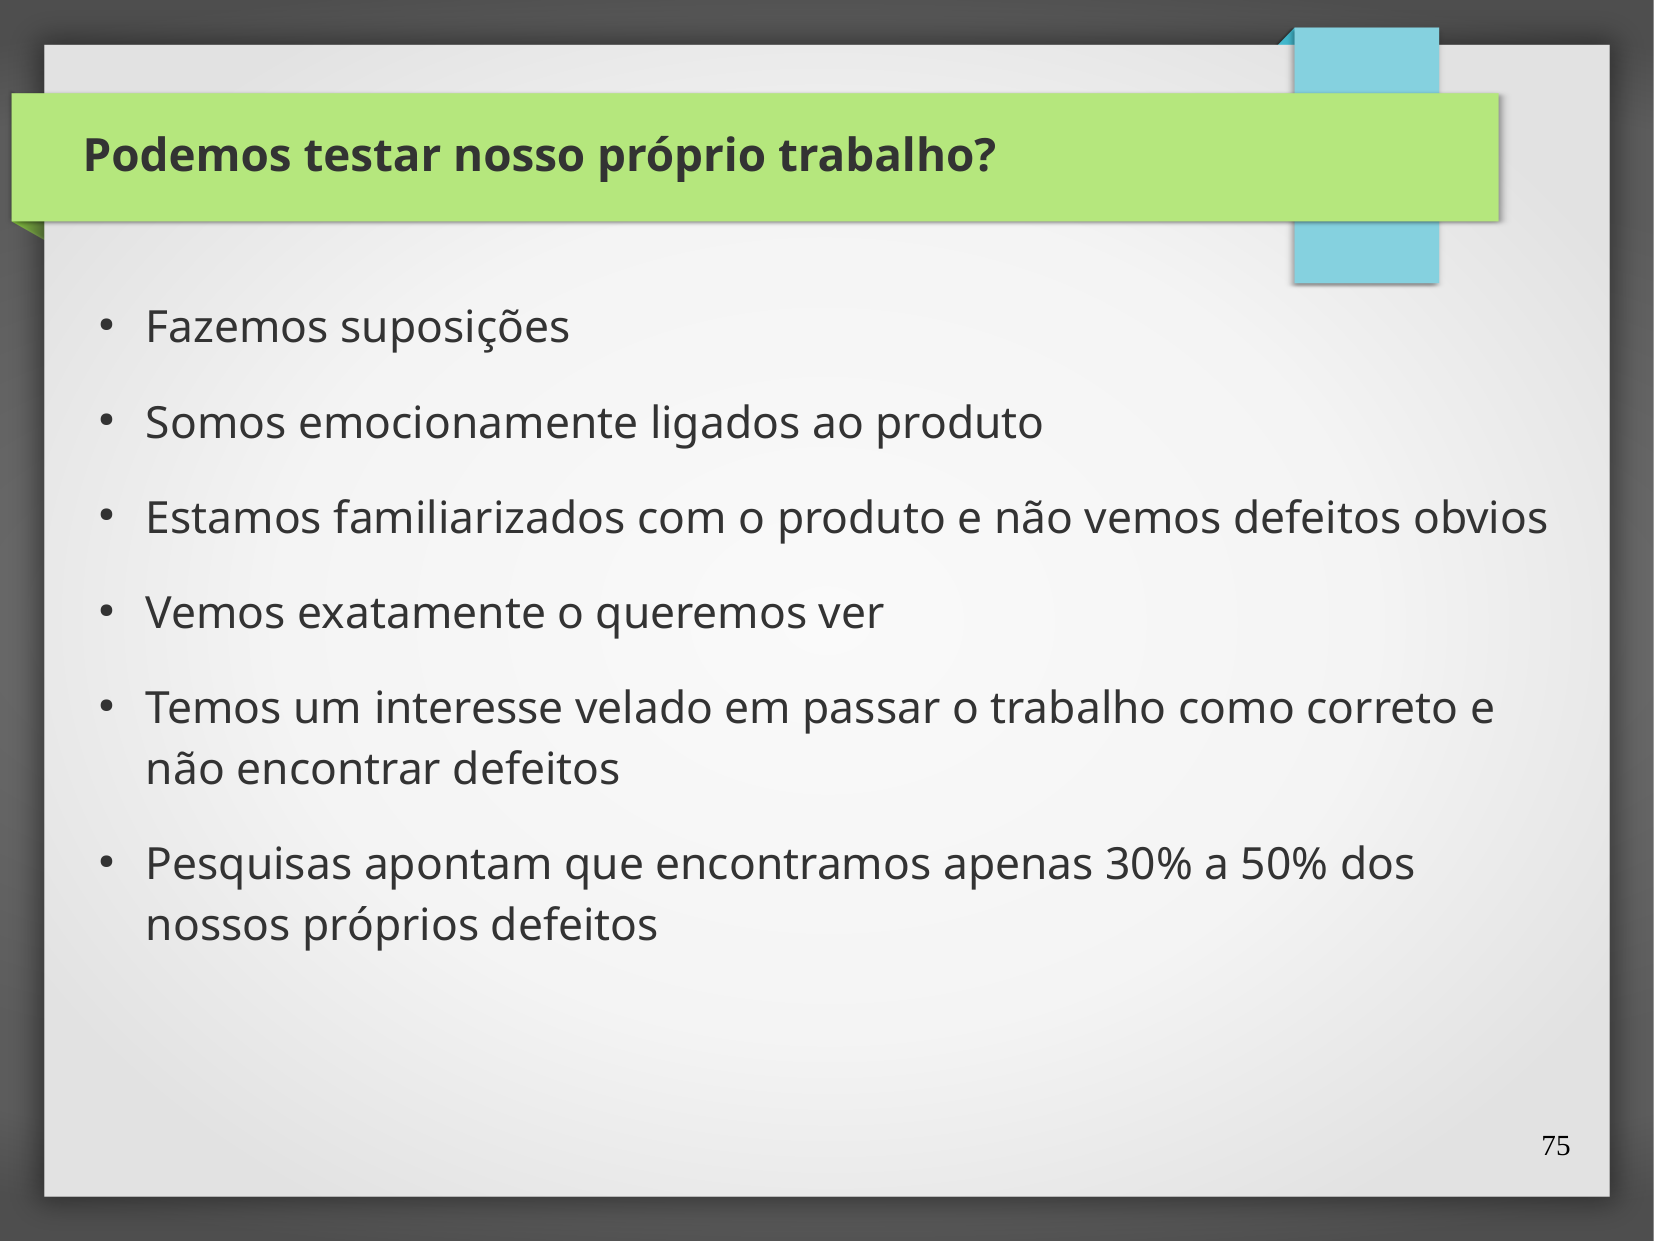

# Podemos testar nosso próprio trabalho?
Fazemos suposições
Somos emocionamente ligados ao produto
Estamos familiarizados com o produto e não vemos defeitos obvios
Vemos exatamente o queremos ver
Temos um interesse velado em passar o trabalho como correto e não encontrar defeitos
Pesquisas apontam que encontramos apenas 30% a 50% dos nossos próprios defeitos
75